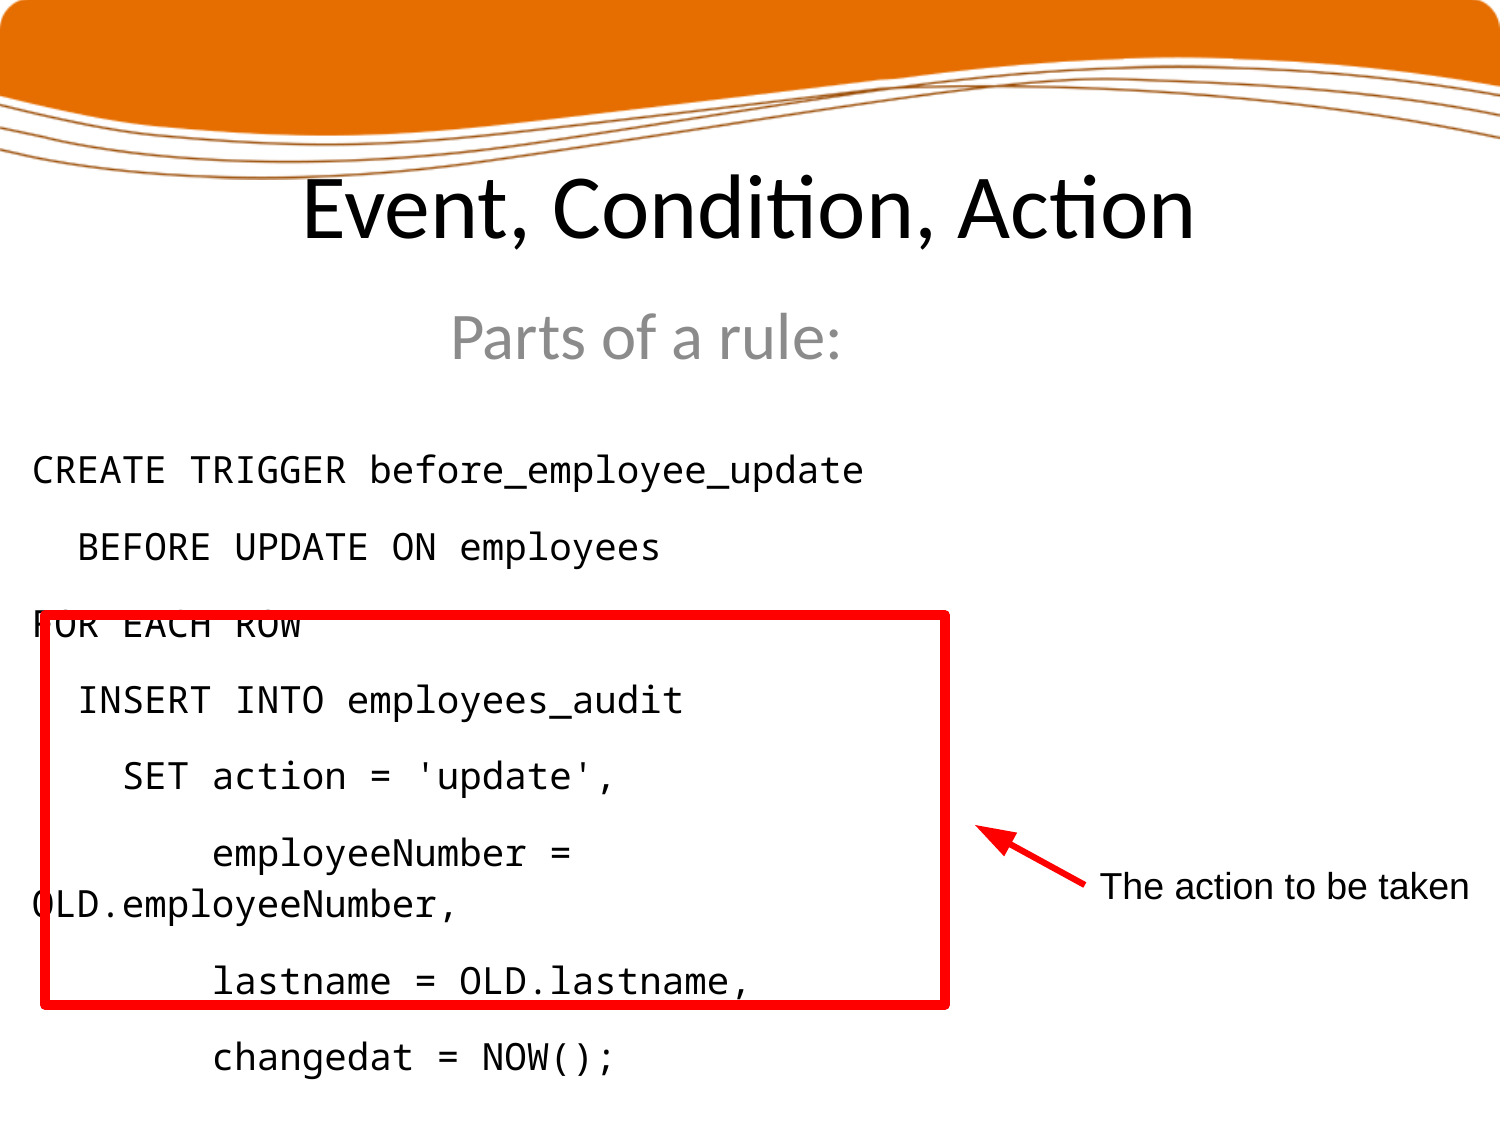

Event, Condition, Action
# Parts of a rule:
CREATE TRIGGER before_employee_update
 BEFORE UPDATE ON employees
FOR EACH ROW
 INSERT INTO employees_audit
 SET action = 'update',
 employeeNumber = OLD.employeeNumber,
 lastname = OLD.lastname,
 changedat = NOW();
The action to be taken